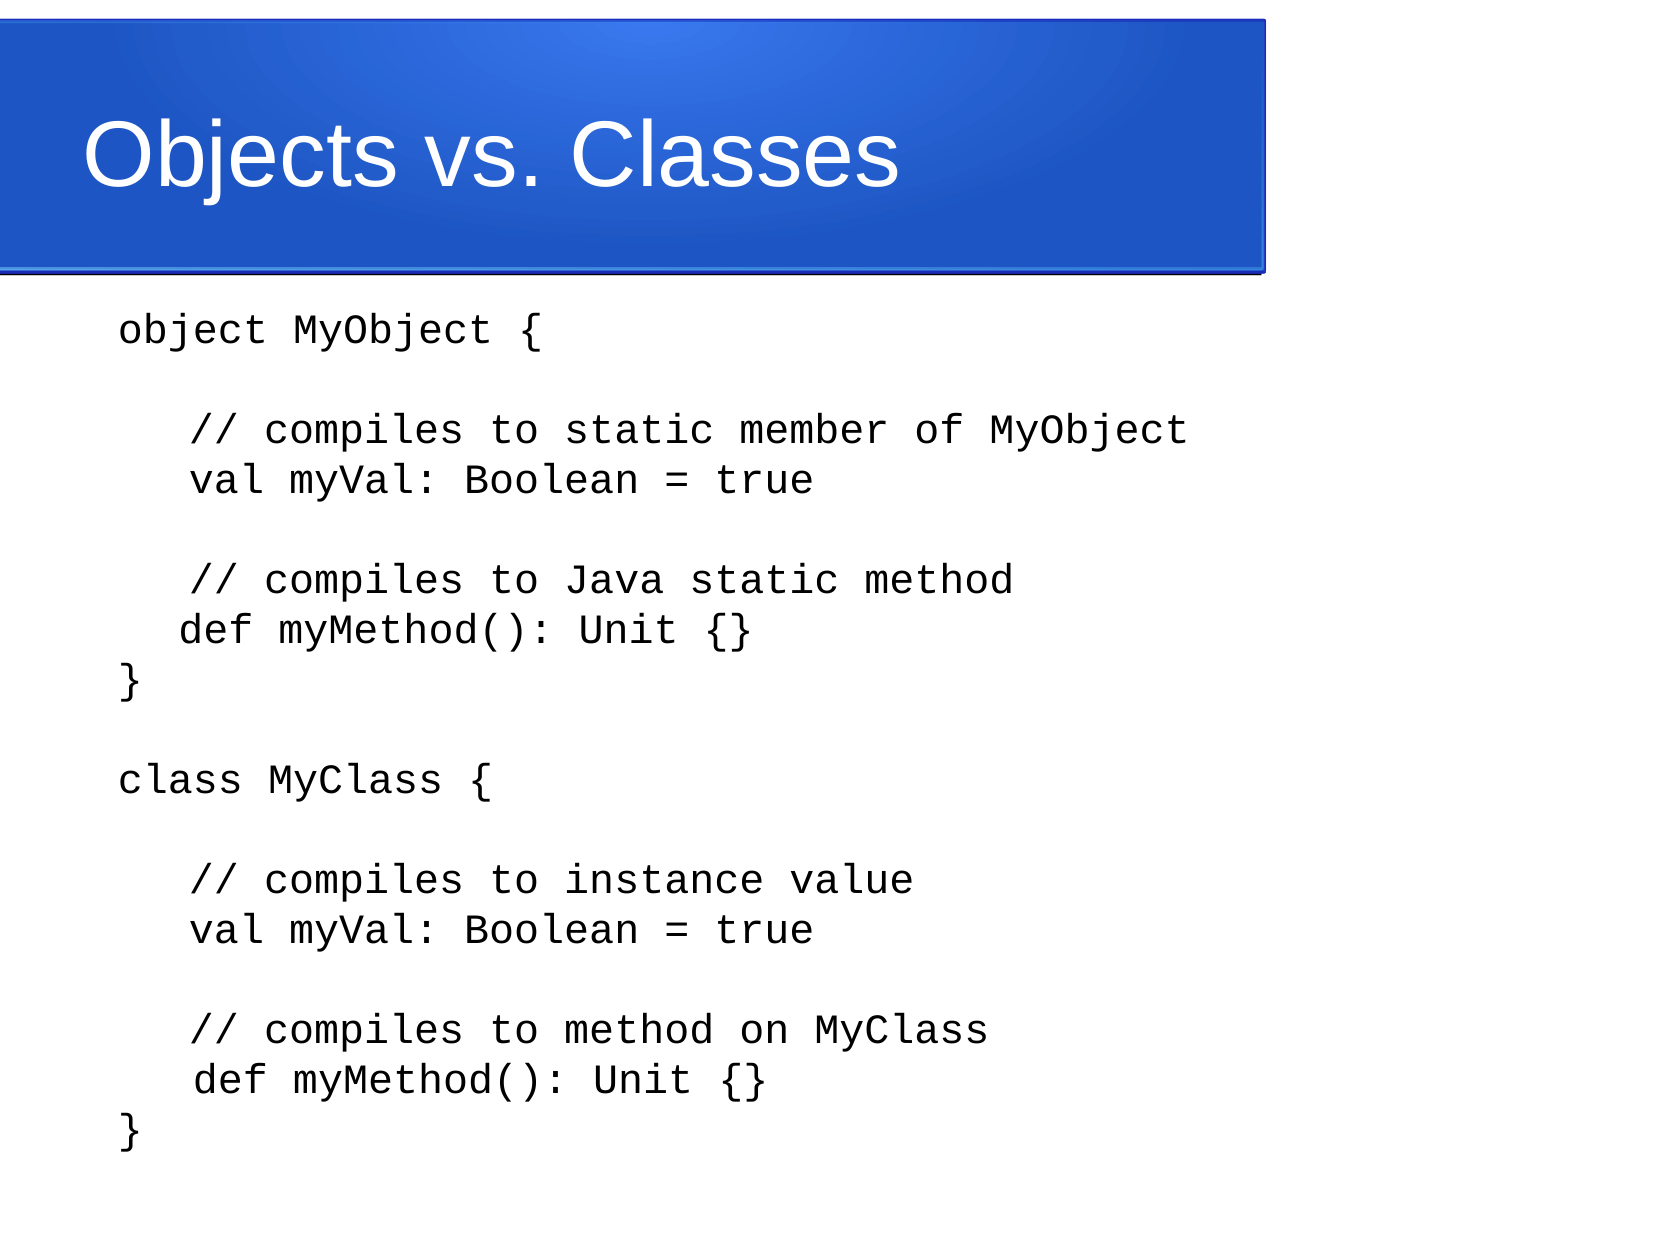

Objects vs. Classes
object MyObject {
// compiles to static member of MyObject
val myVal: Boolean = true
// compiles to Java static method
 def myMethod(): Unit {}
}
class MyClass {
// compiles to instance value
val myVal: Boolean = true
// compiles to method on MyClass
 def myMethod(): Unit {}
}